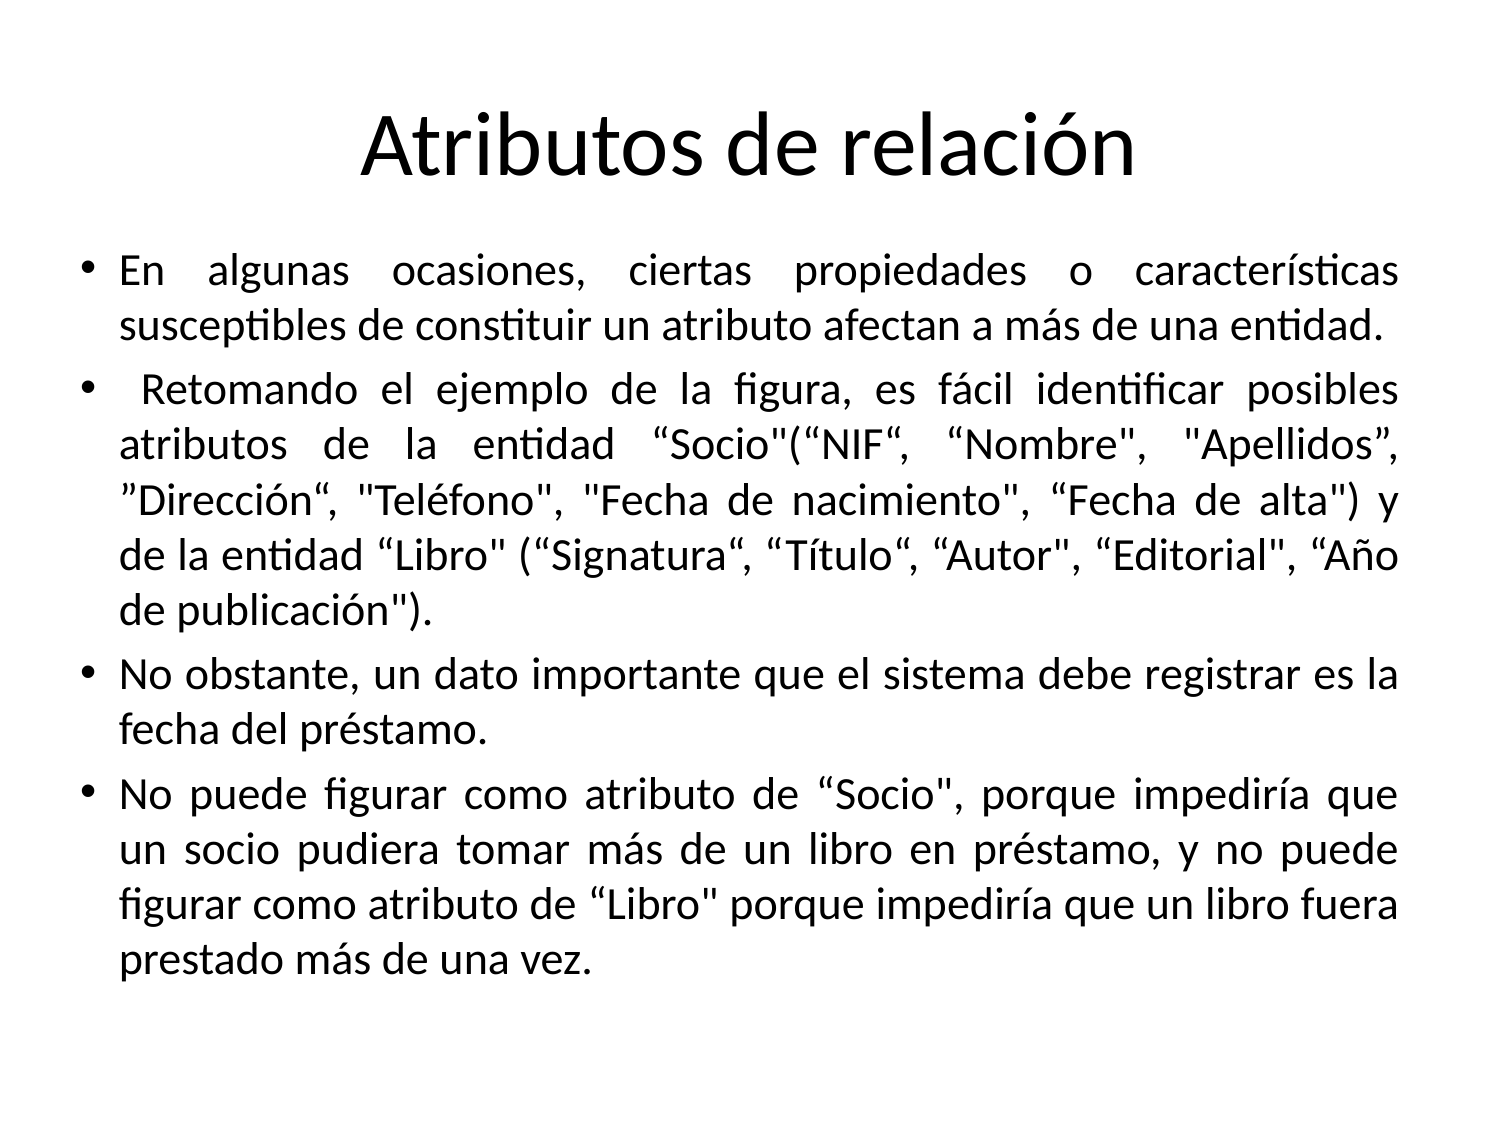

# Atributos de relación
En algunas ocasiones, ciertas propiedades o características susceptibles de constituir un atributo afectan a más de una entidad.
 Retomando el ejemplo de la figura, es fácil identificar posibles atributos de la entidad “Socio"(“NIF“, “Nombre", "Apellidos”, ”Dirección“, "Teléfono", "Fecha de nacimiento", “Fecha de alta") y de la entidad “Libro" (“Signatura“, “Título“, “Autor", “Editorial", “Año de publicación").
No obstante, un dato importante que el sistema debe registrar es la fecha del préstamo.
No puede figurar como atributo de “Socio", porque impediría que un socio pudiera tomar más de un libro en préstamo, y no puede figurar como atributo de “Libro" porque impediría que un libro fuera prestado más de una vez.